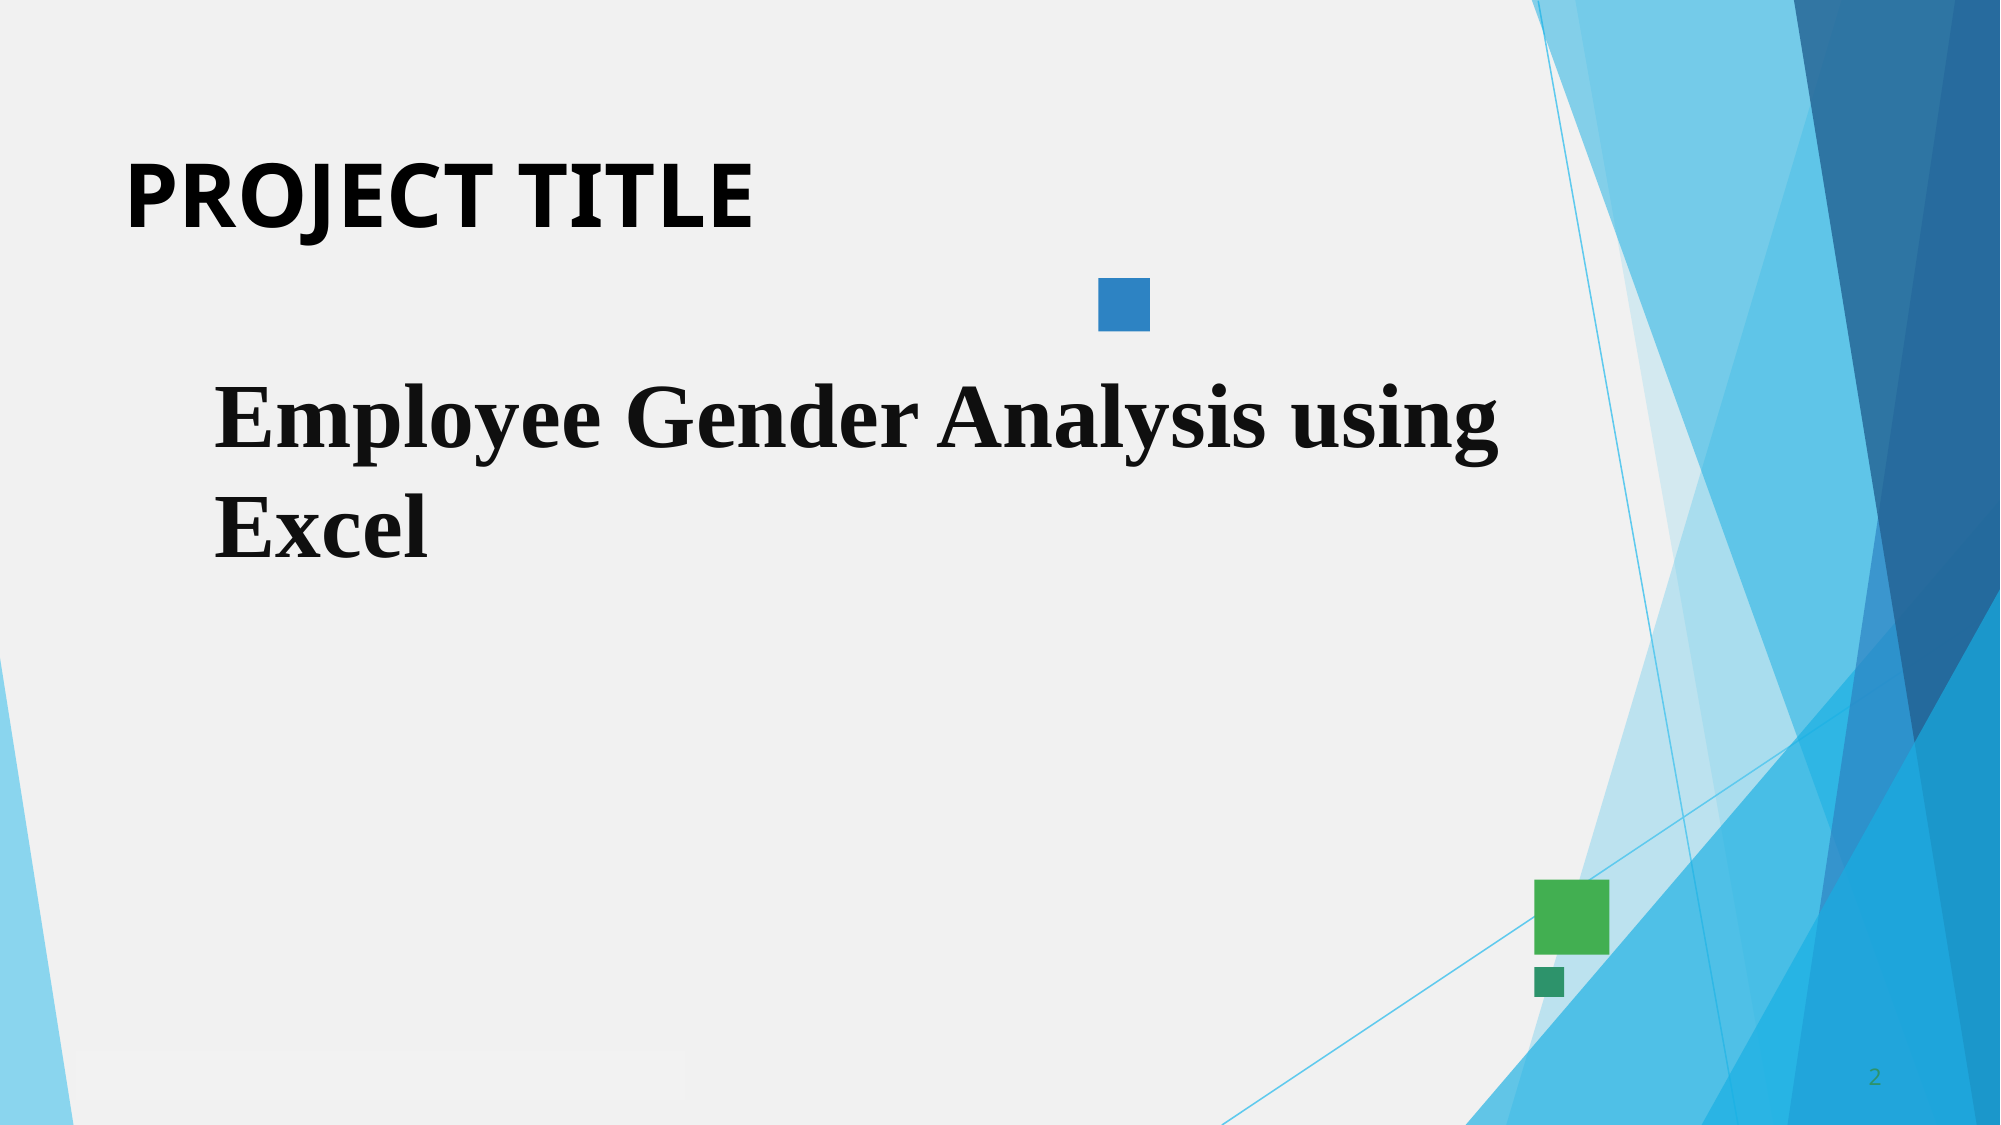

# PROJECT TITLE
Employee Gender Analysis using Excel